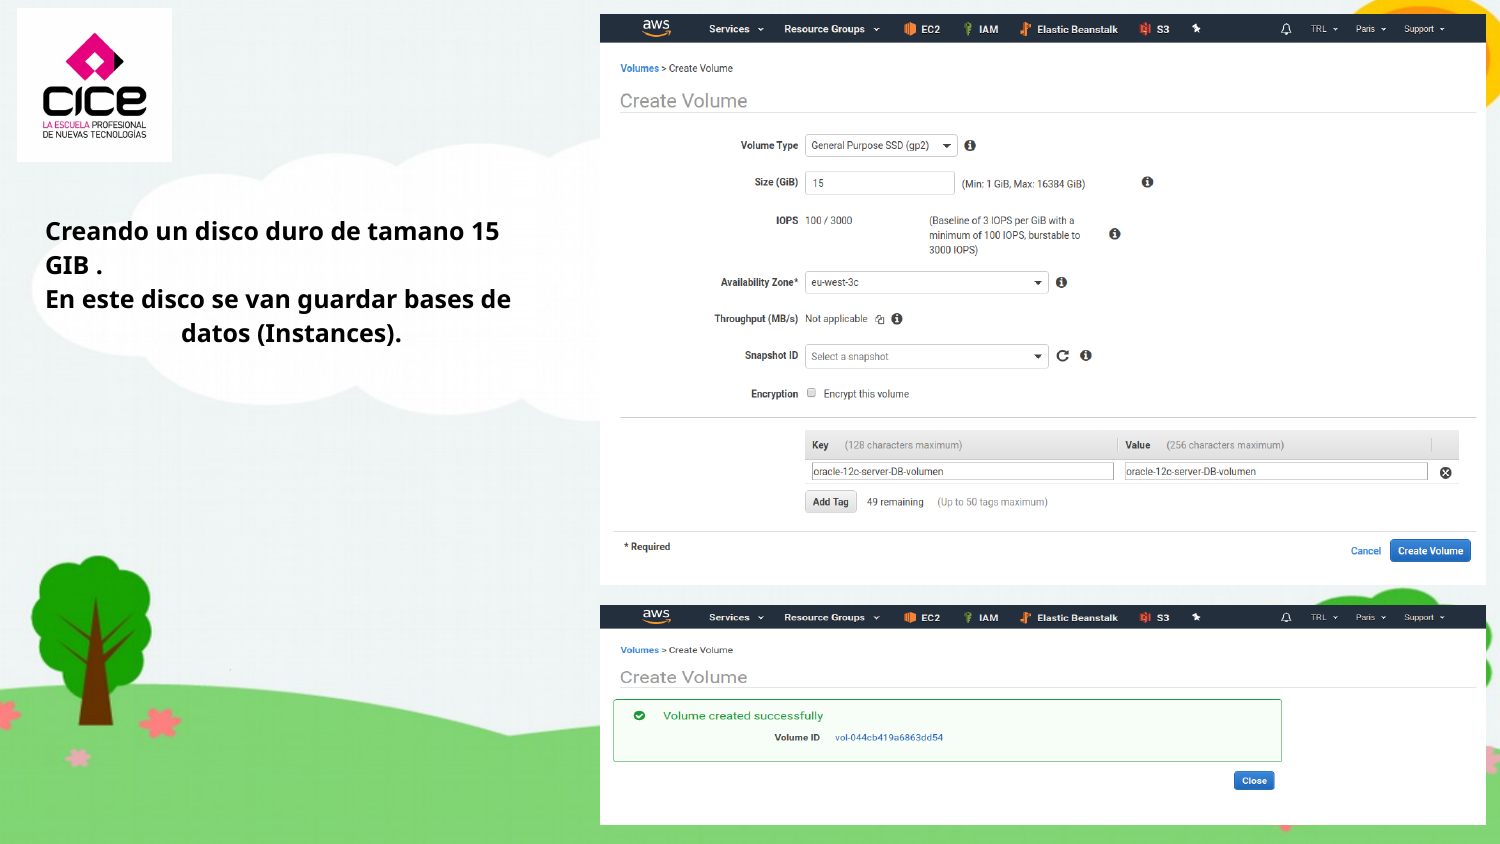

# Creando un disco duro de tamano 15 GIB . En este disco se van guardar bases de datos (Instances).